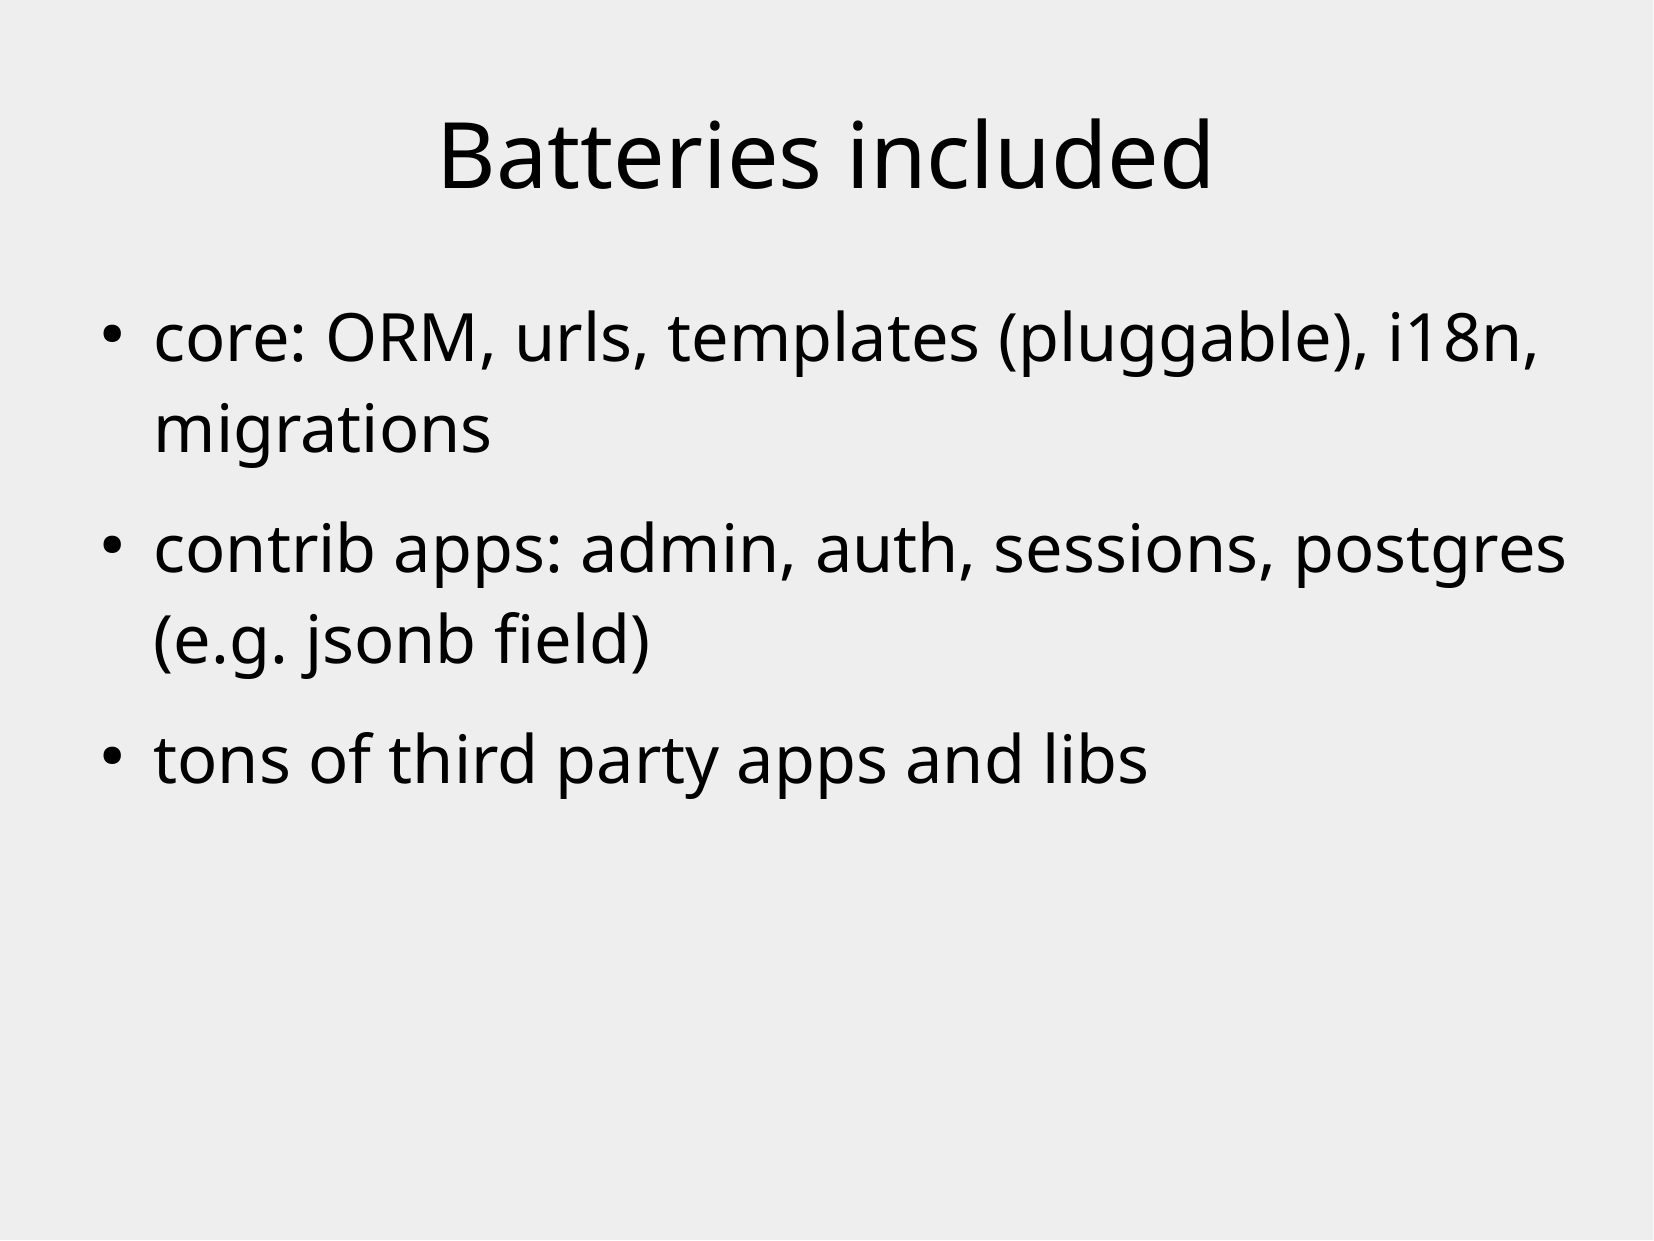

# Batteries included
core: ORM, urls, templates (pluggable), i18n, migrations
contrib apps: admin, auth, sessions, postgres (e.g. jsonb field)
tons of third party apps and libs